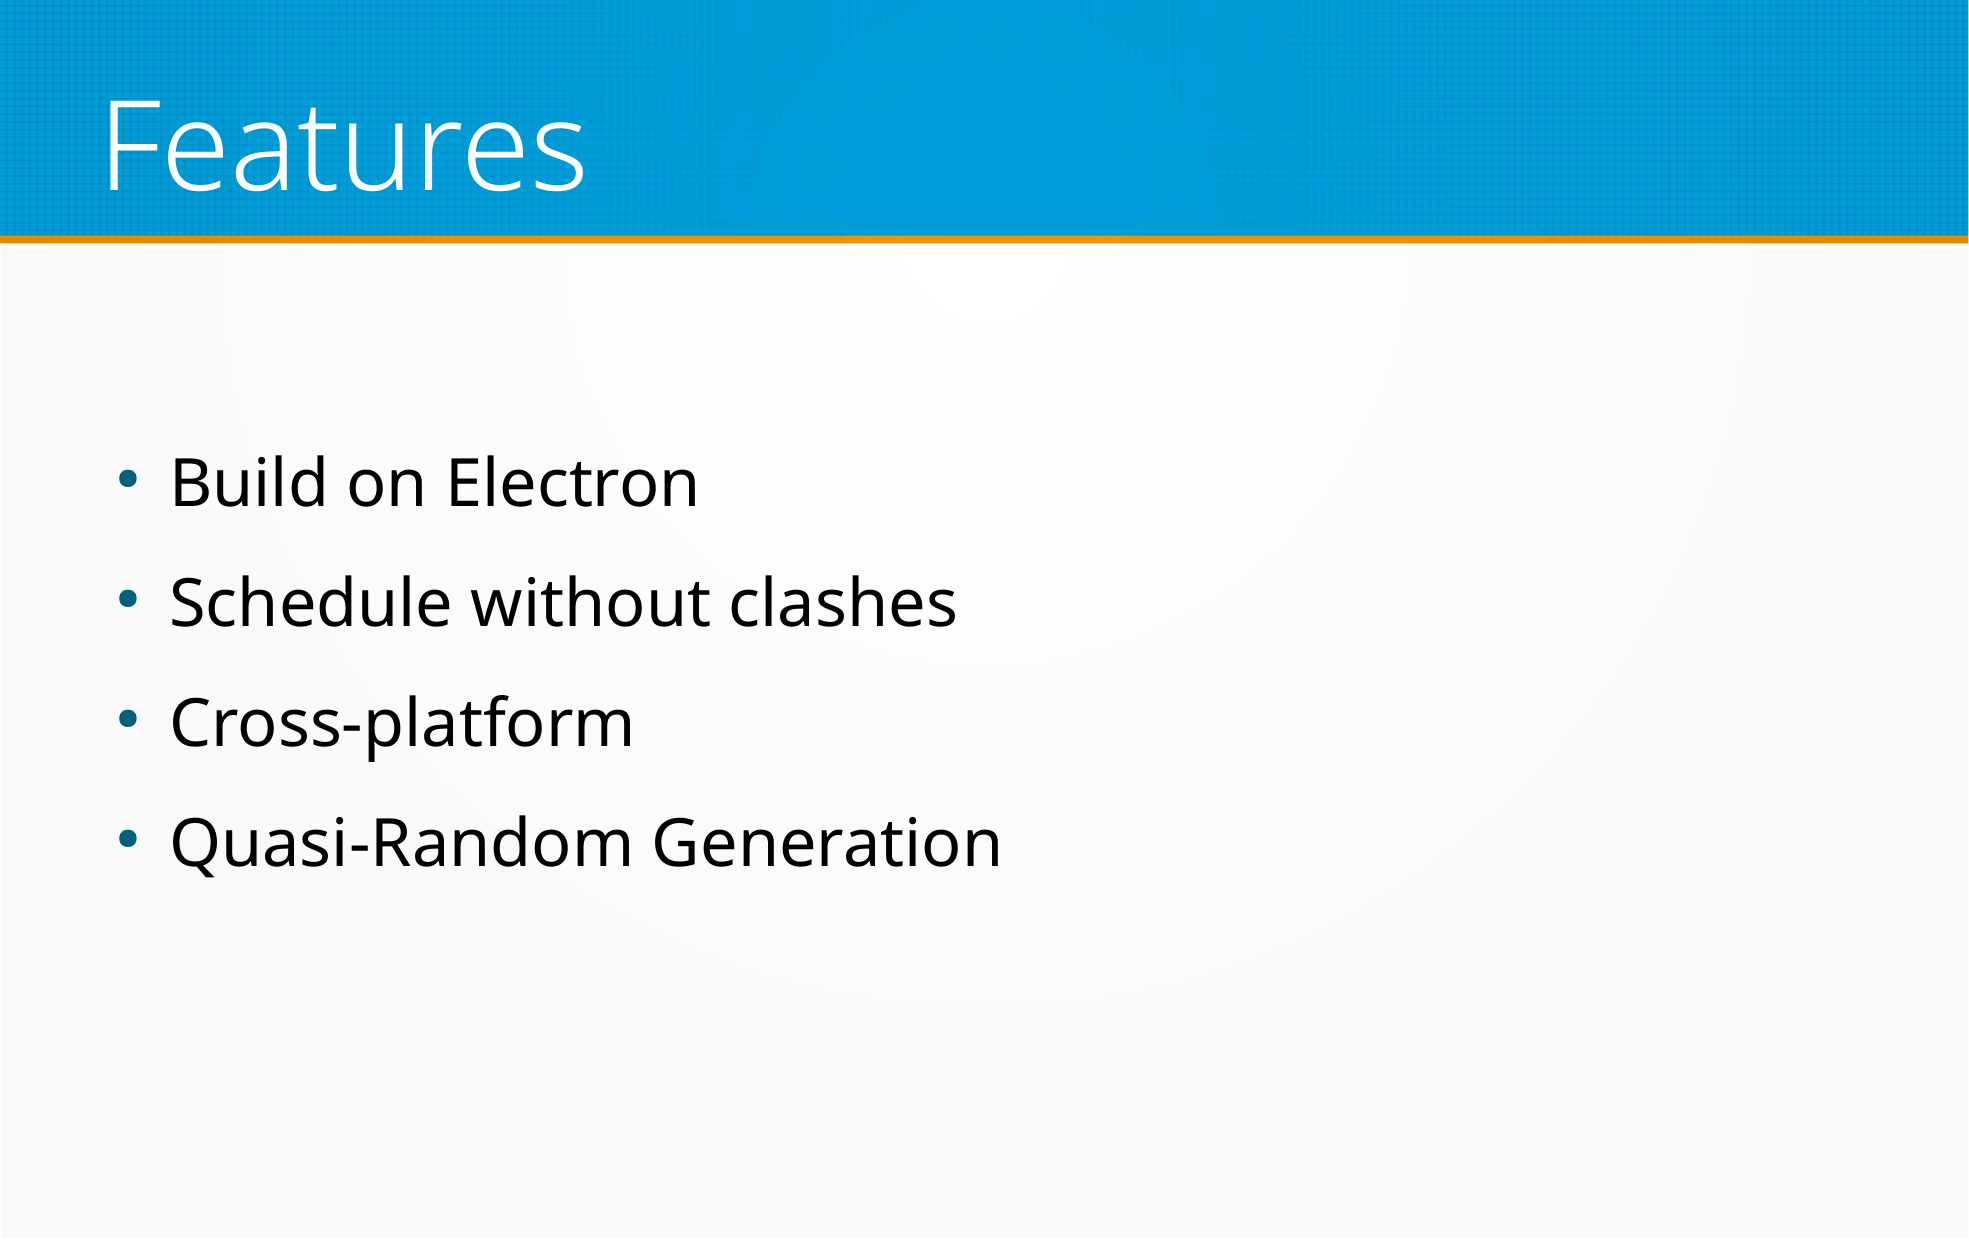

# Features
Build on Electron
Schedule without clashes
Cross-platform
Quasi-Random Generation